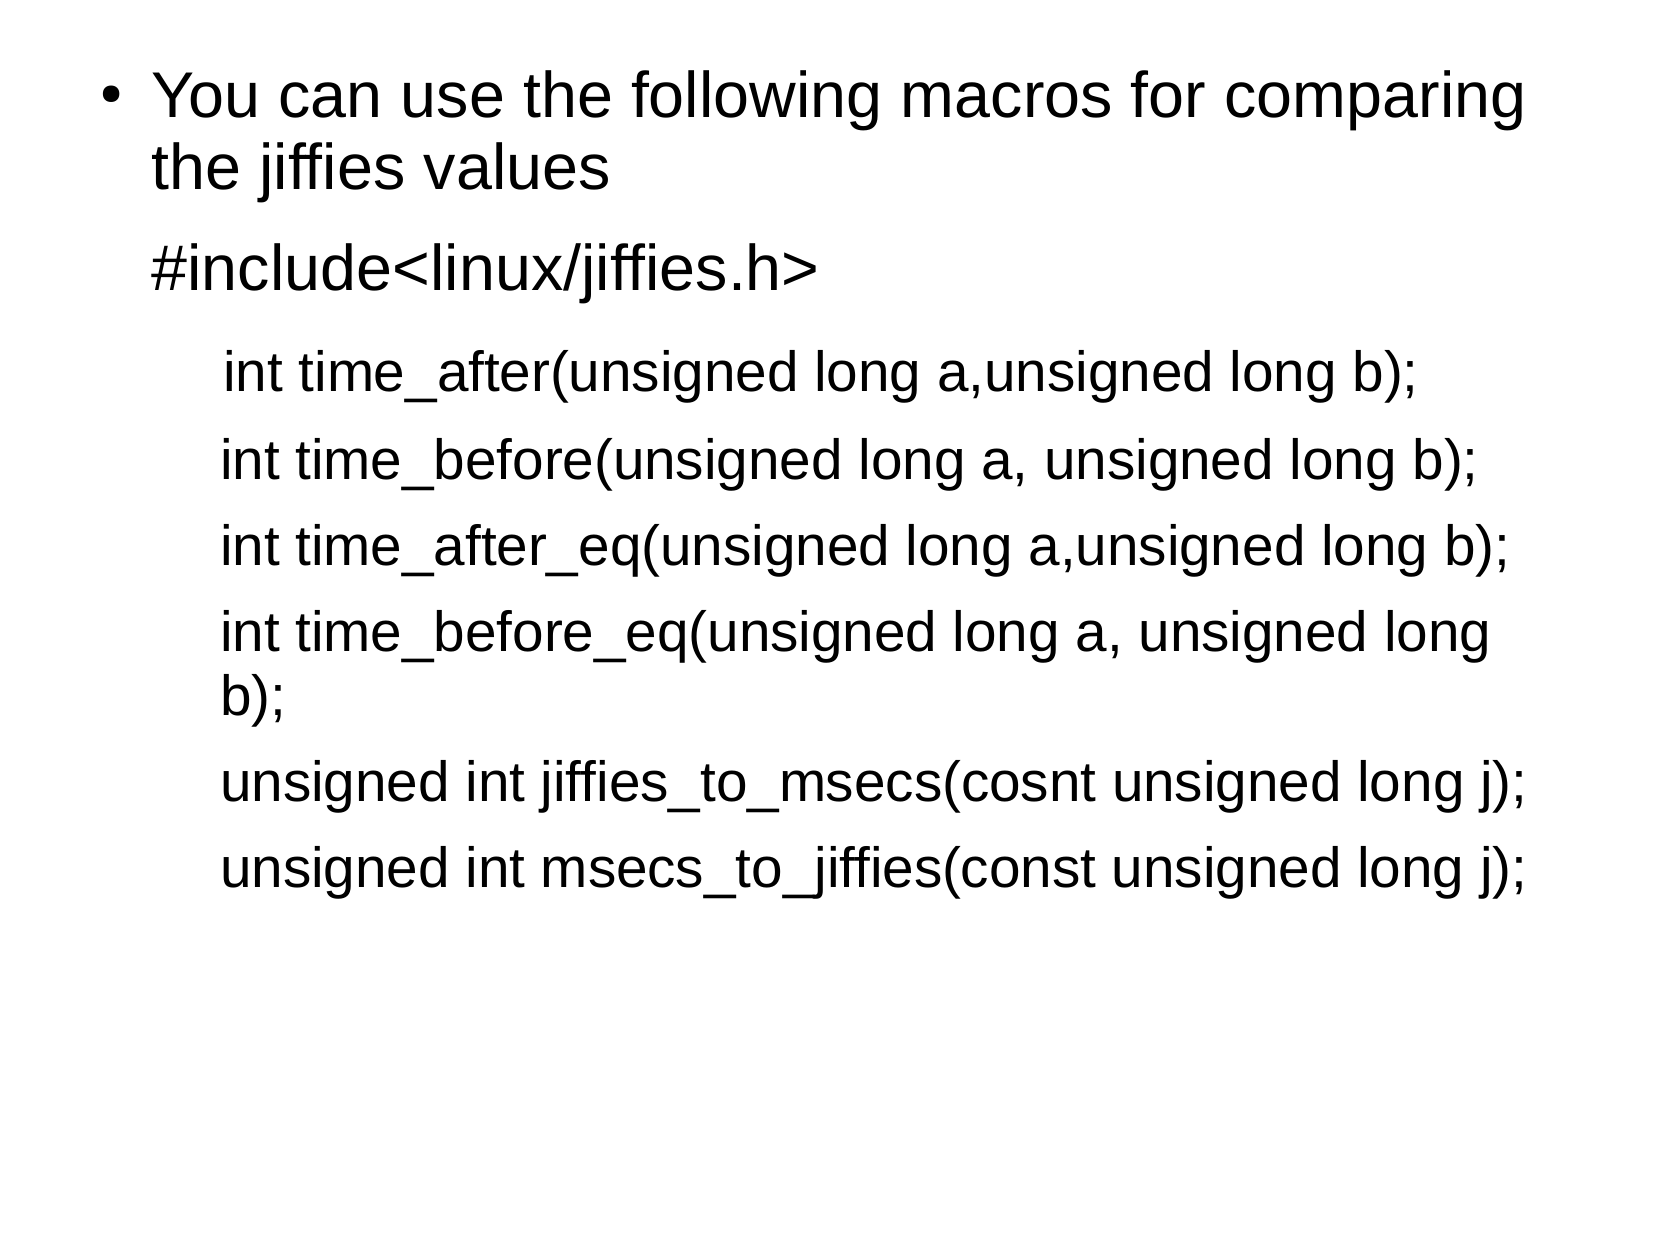

# You can use the following macros for comparing the jiffies values
#include<linux/jiffies.h>
 int time_after(unsigned long a,unsigned long b);
int time_before(unsigned long a, unsigned long b);
int time_after_eq(unsigned long a,unsigned long b);
int time_before_eq(unsigned long a, unsigned long b);
unsigned int jiffies_to_msecs(cosnt unsigned long j);
unsigned int msecs_to_jiffies(const unsigned long j);